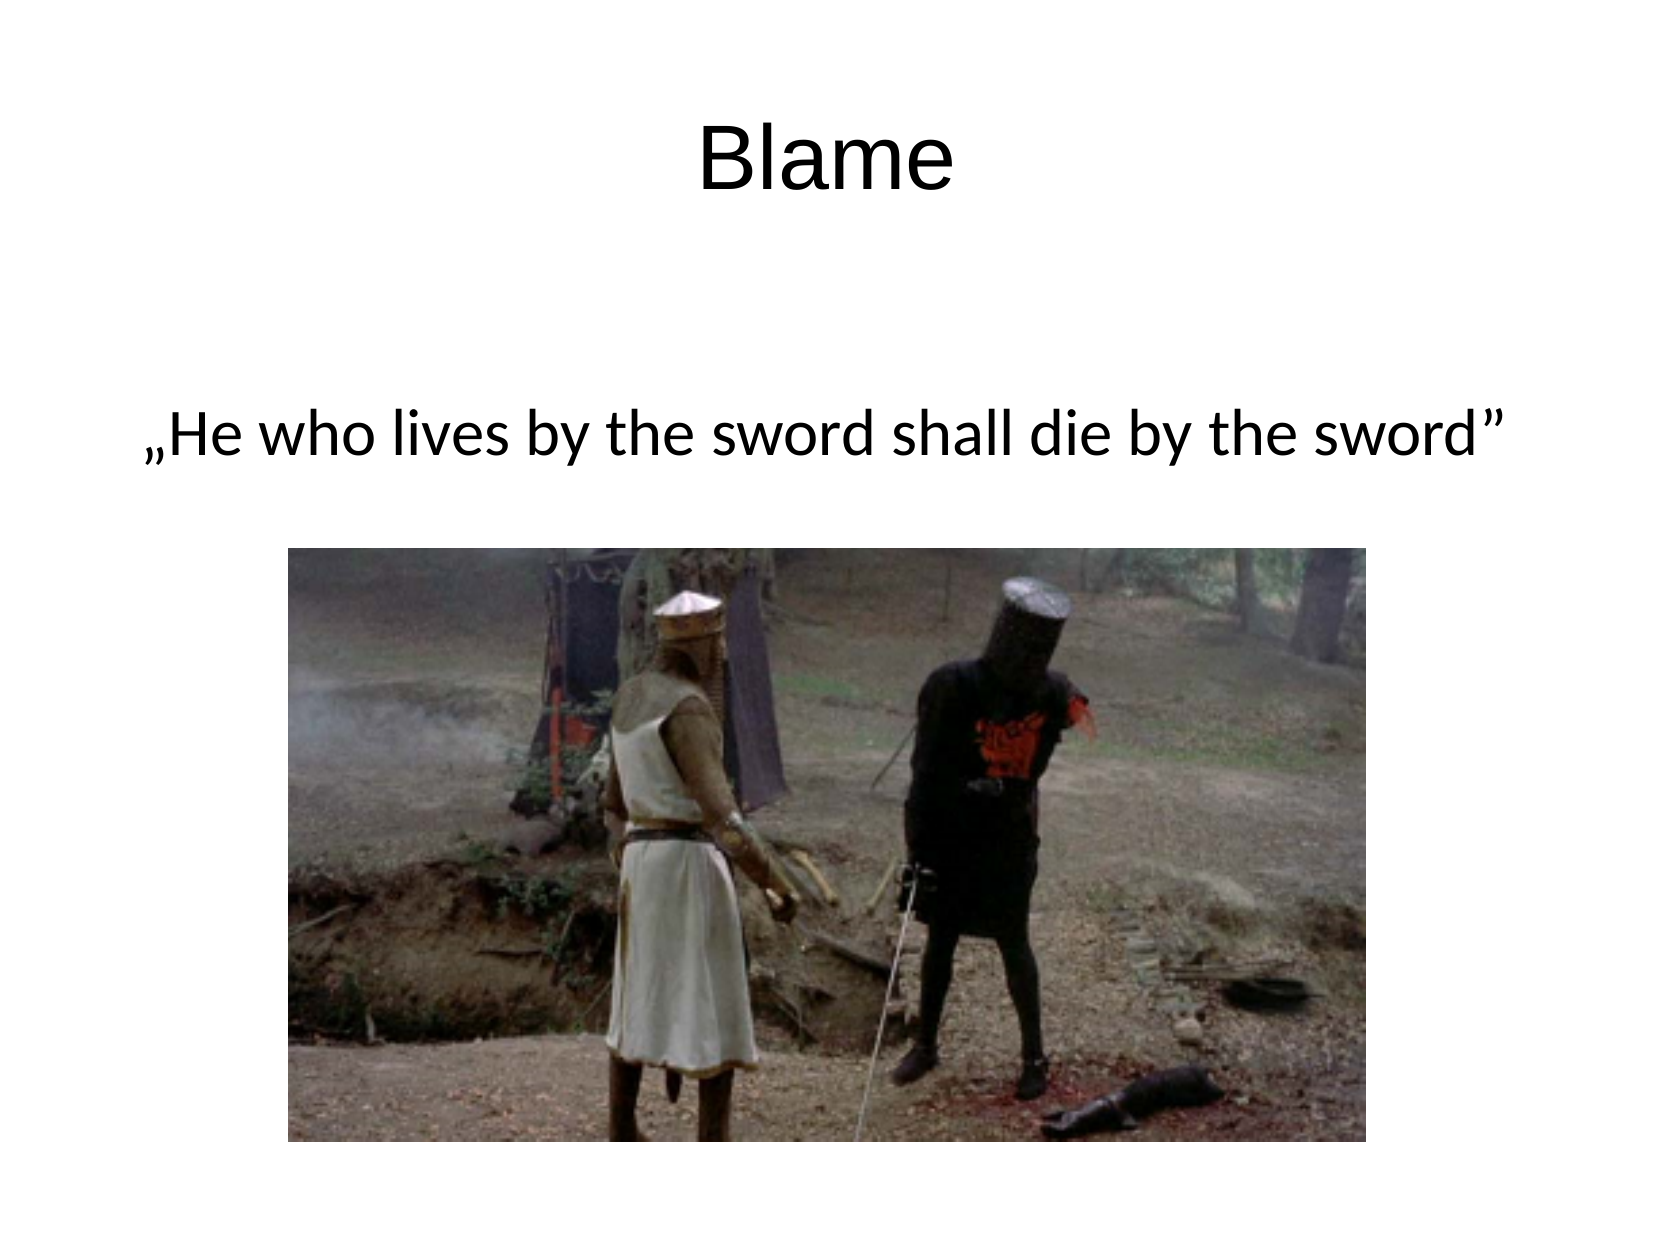

# Blame
„He who lives by the sword shall die by the sword”